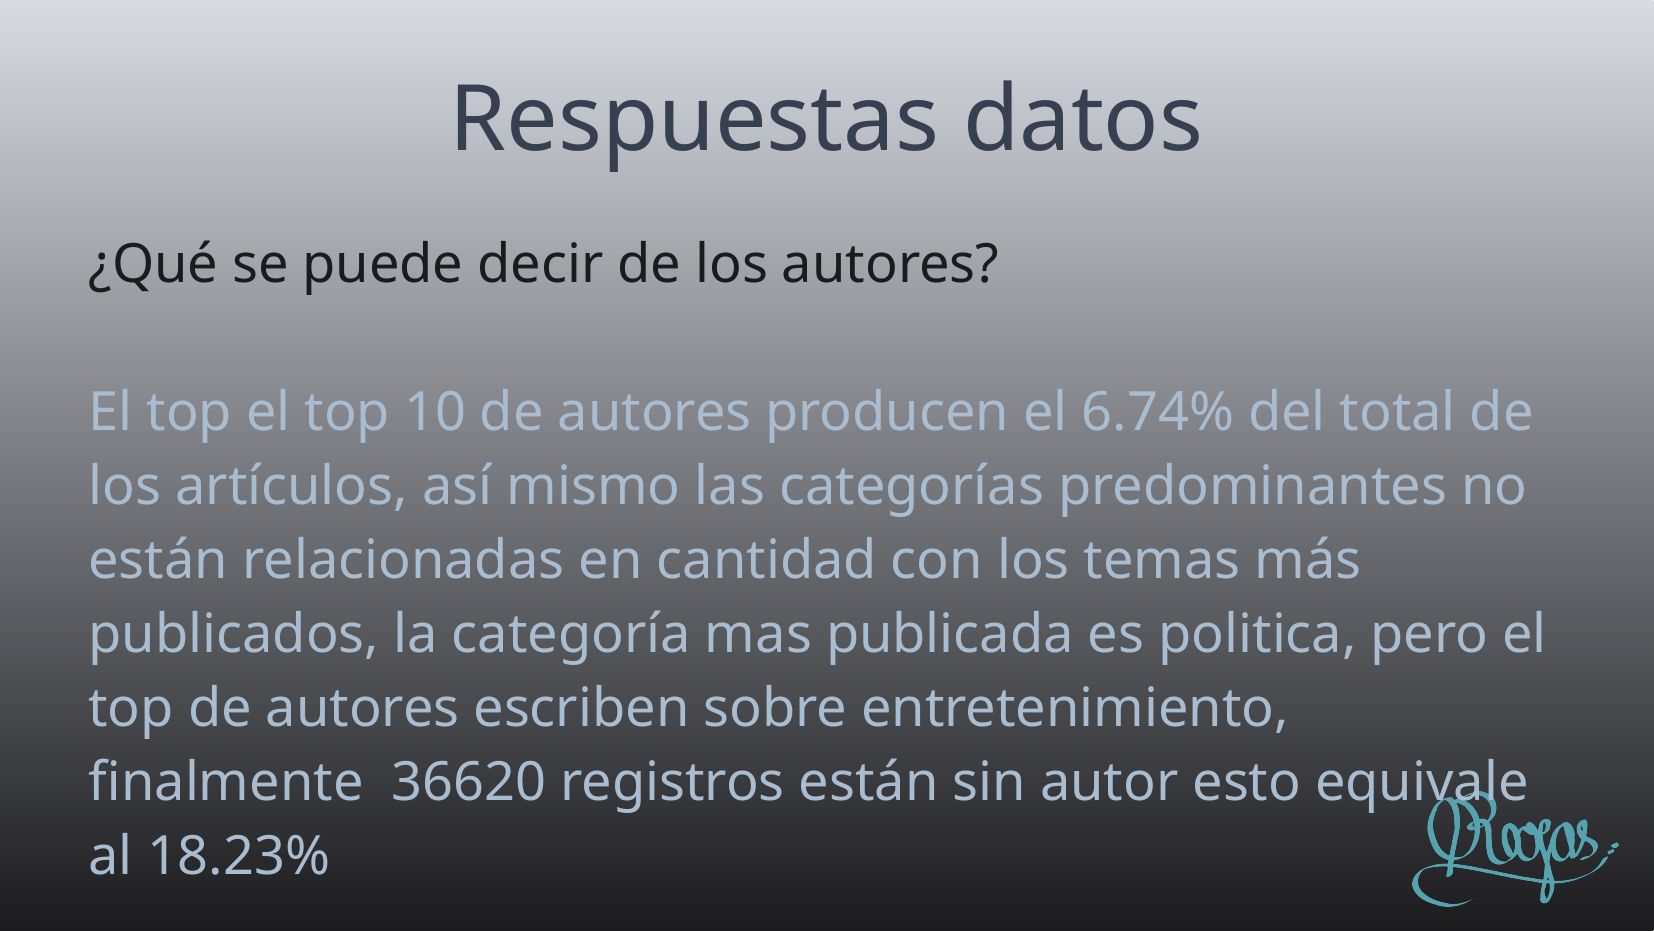

# Respuestas datos
¿Qué se puede decir de los autores?
El top el top 10 de autores producen el 6.74% del total de los artículos, así mismo las categorías predominantes no están relacionadas en cantidad con los temas más publicados, la categoría mas publicada es politica, pero el top de autores escriben sobre entretenimiento, finalmente 36620 registros están sin autor esto equivale al 18.23%